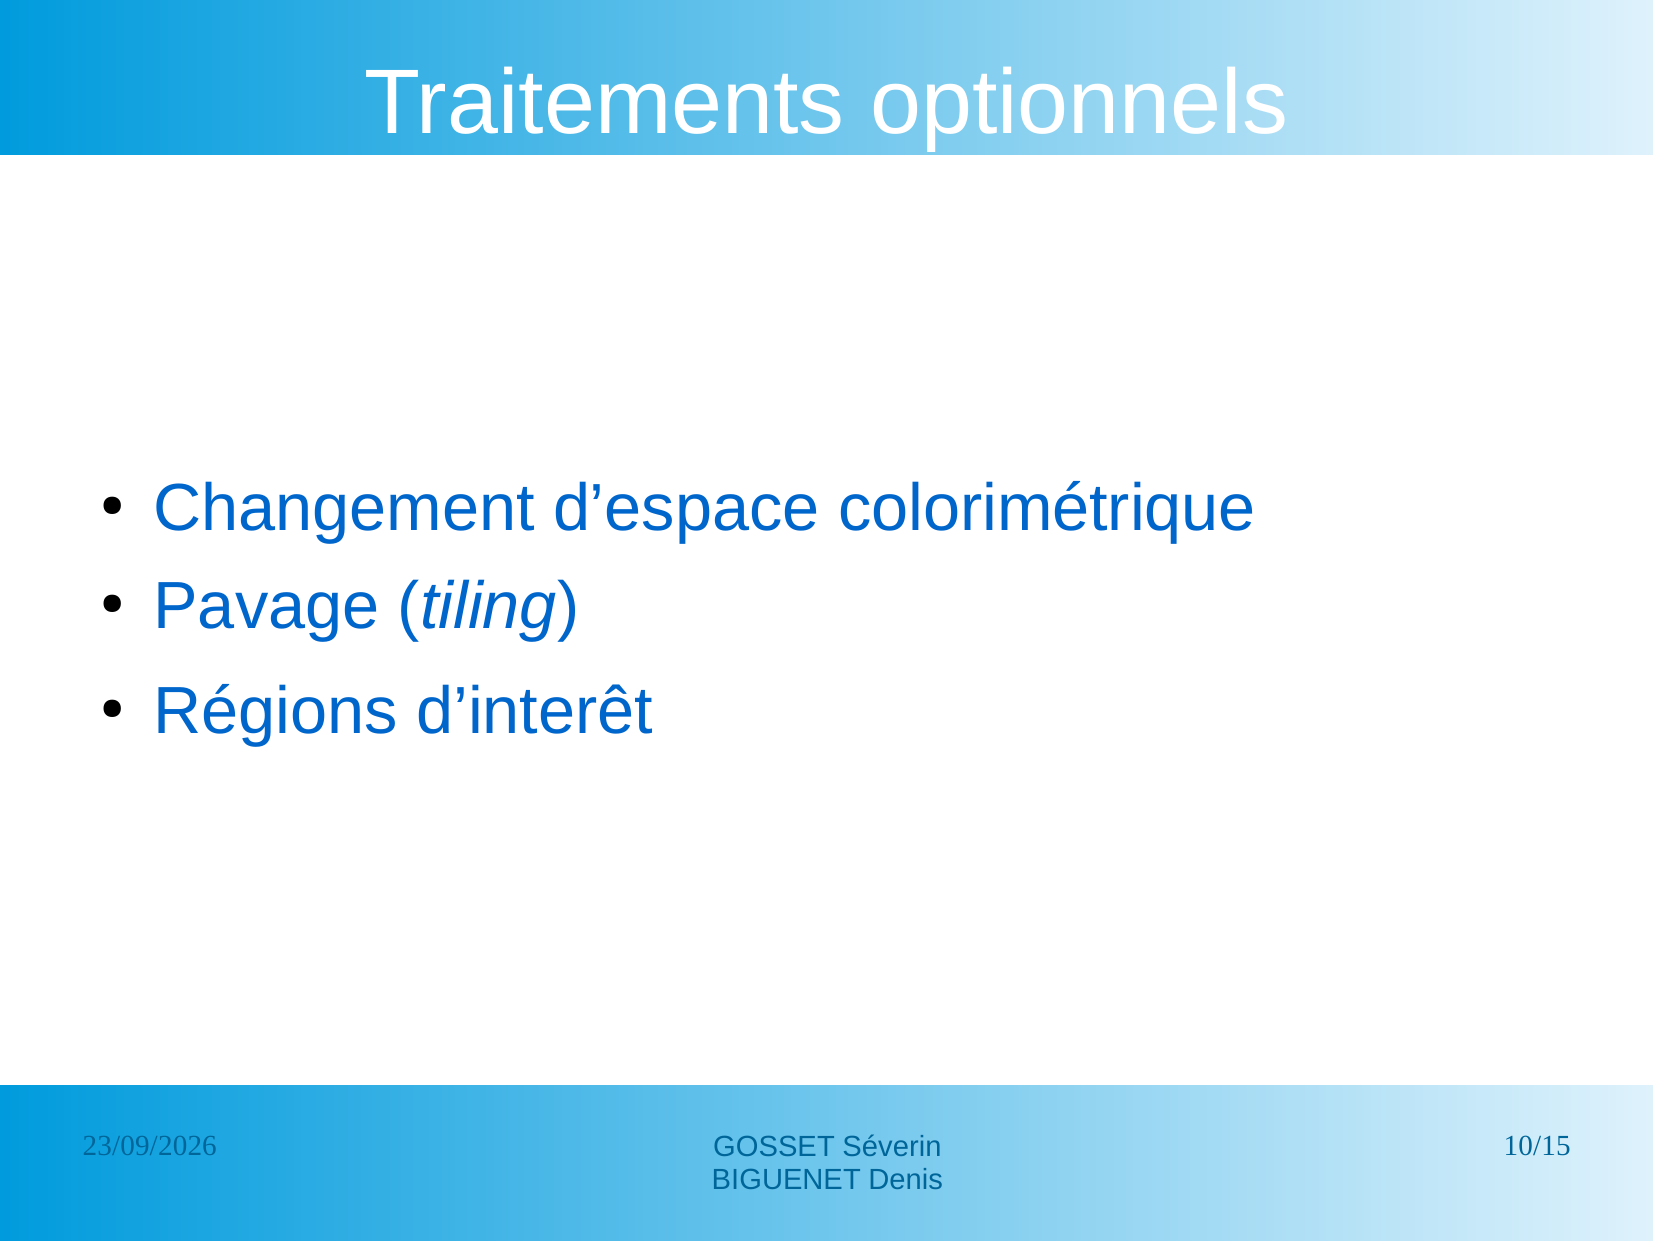

# Traitements optionnels
Changement d’espace colorimétrique
Pavage (tiling)
Régions d’interêt
10